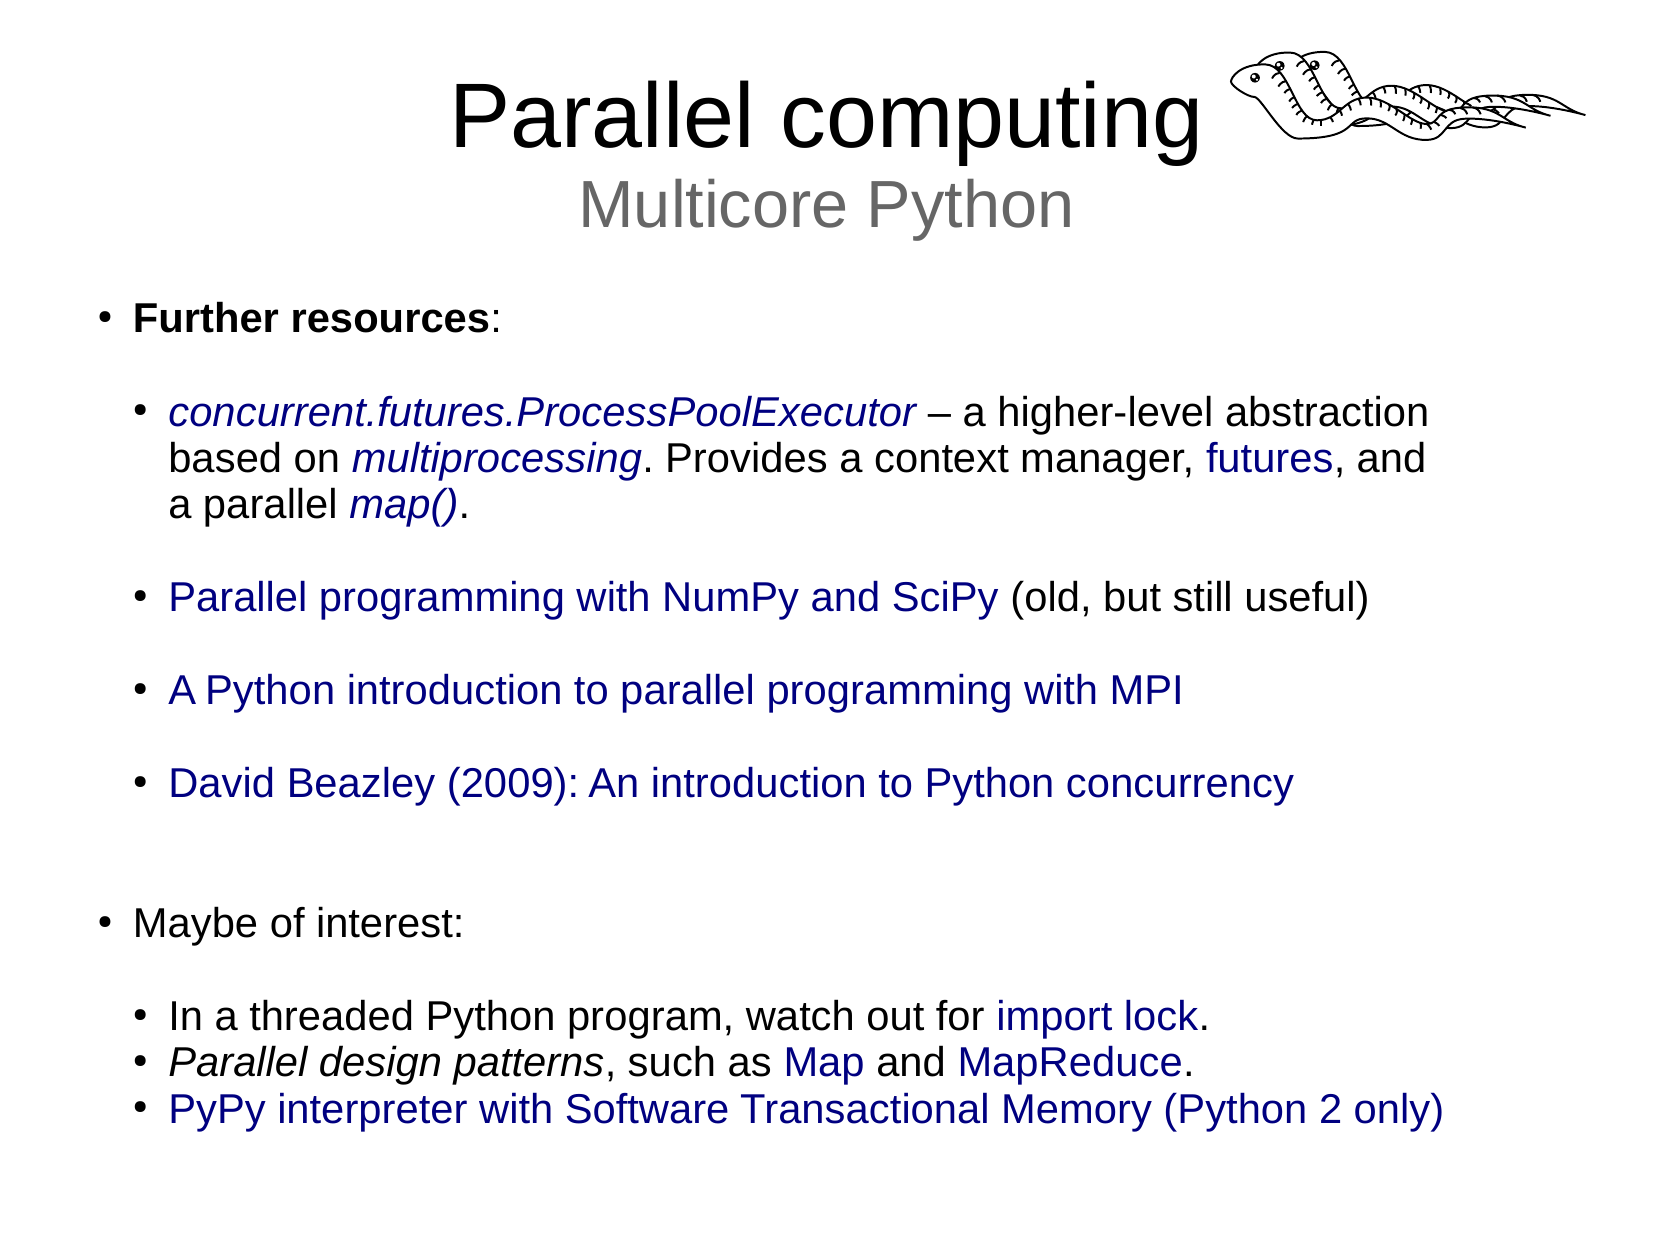

# Parallel computing Multicore Python
Further resources:
concurrent.futures.ProcessPoolExecutor – a higher-level abstraction
based on multiprocessing. Provides a context manager, futures, and
a parallel map().
Parallel programming with NumPy and SciPy (old, but still useful)
A Python introduction to parallel programming with MPI
David Beazley (2009): An introduction to Python concurrency
Maybe of interest:
In a threaded Python program, watch out for import lock.
Parallel design patterns, such as Map and MapReduce.
PyPy interpreter with Software Transactional Memory (Python 2 only)